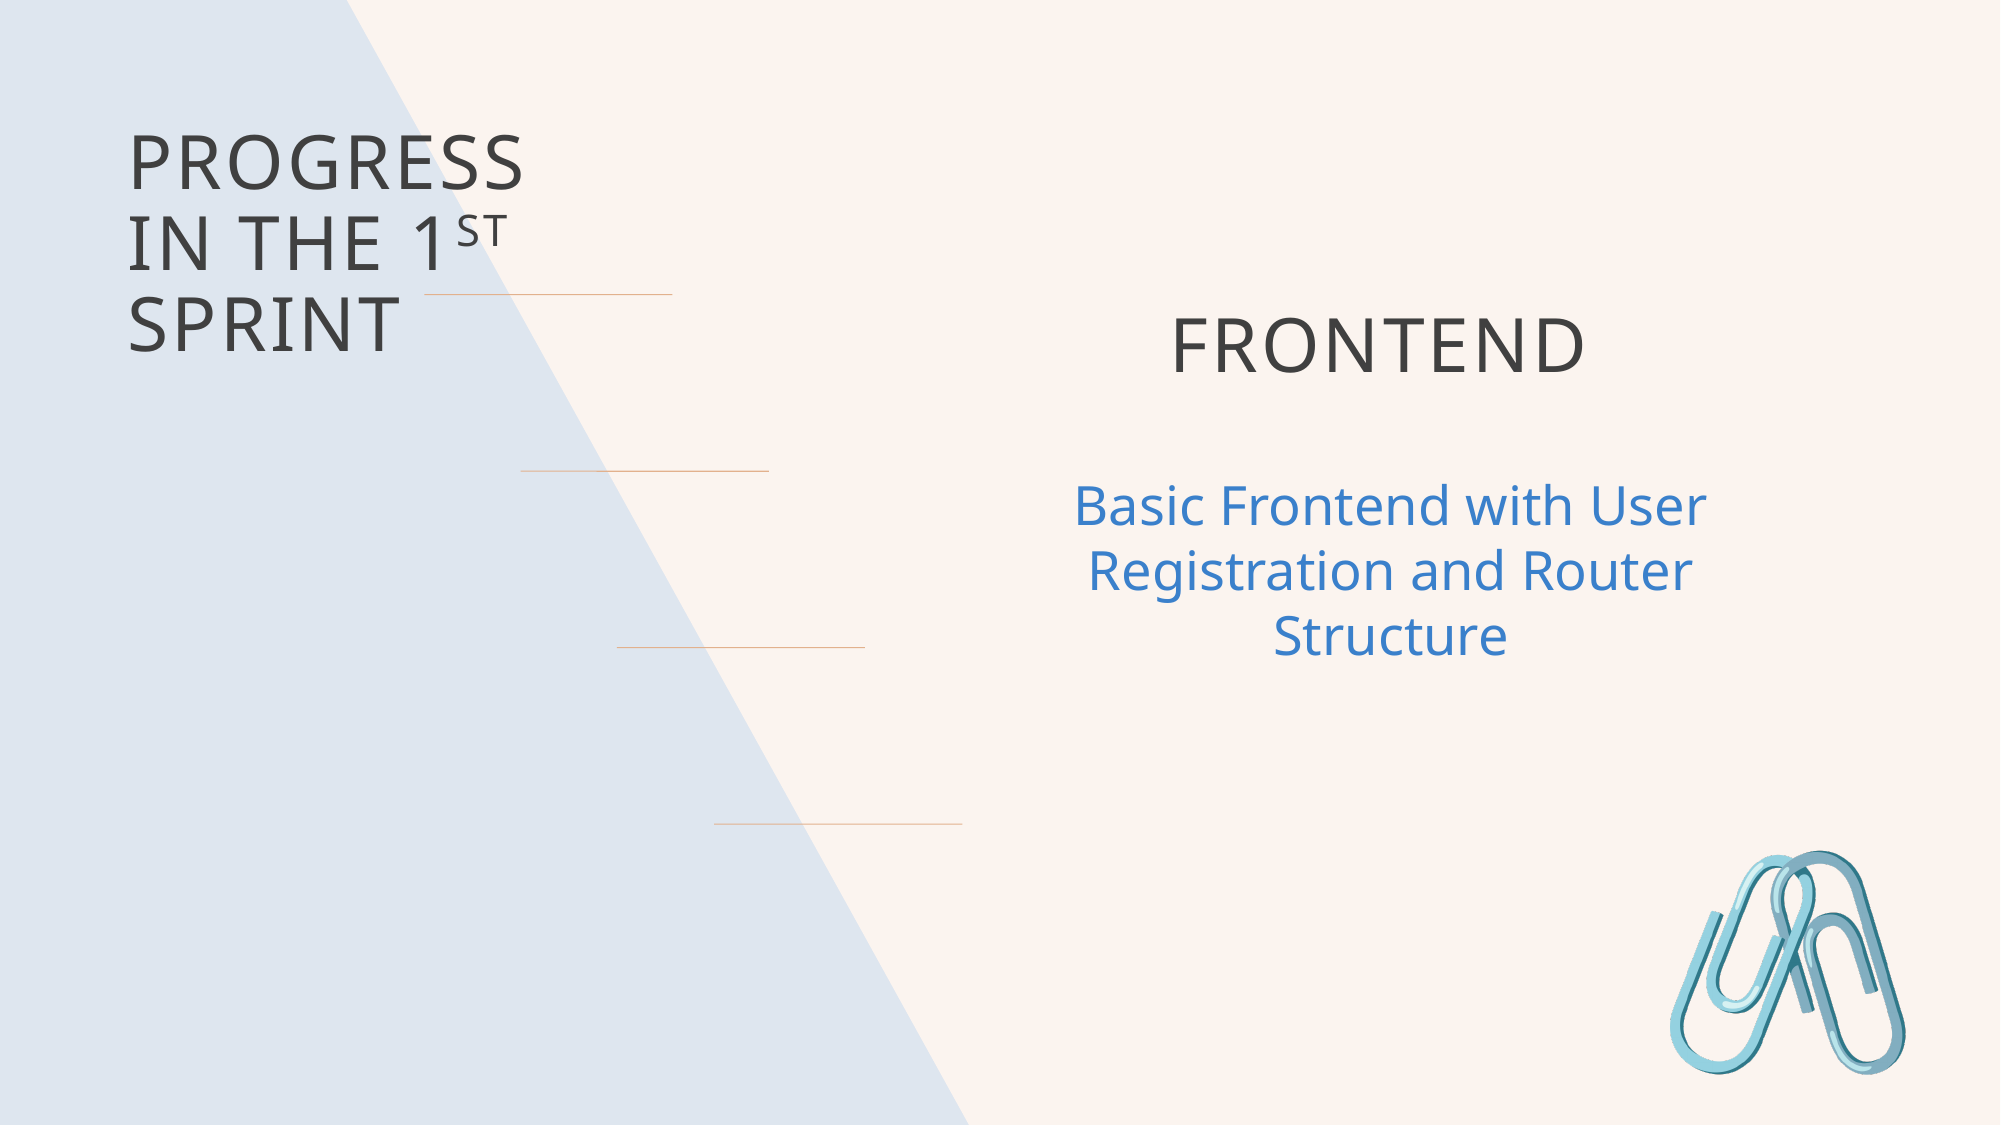

# Progress in the 1st sprint
FRONTEND
Basic Frontend with User Registration and Router Structure